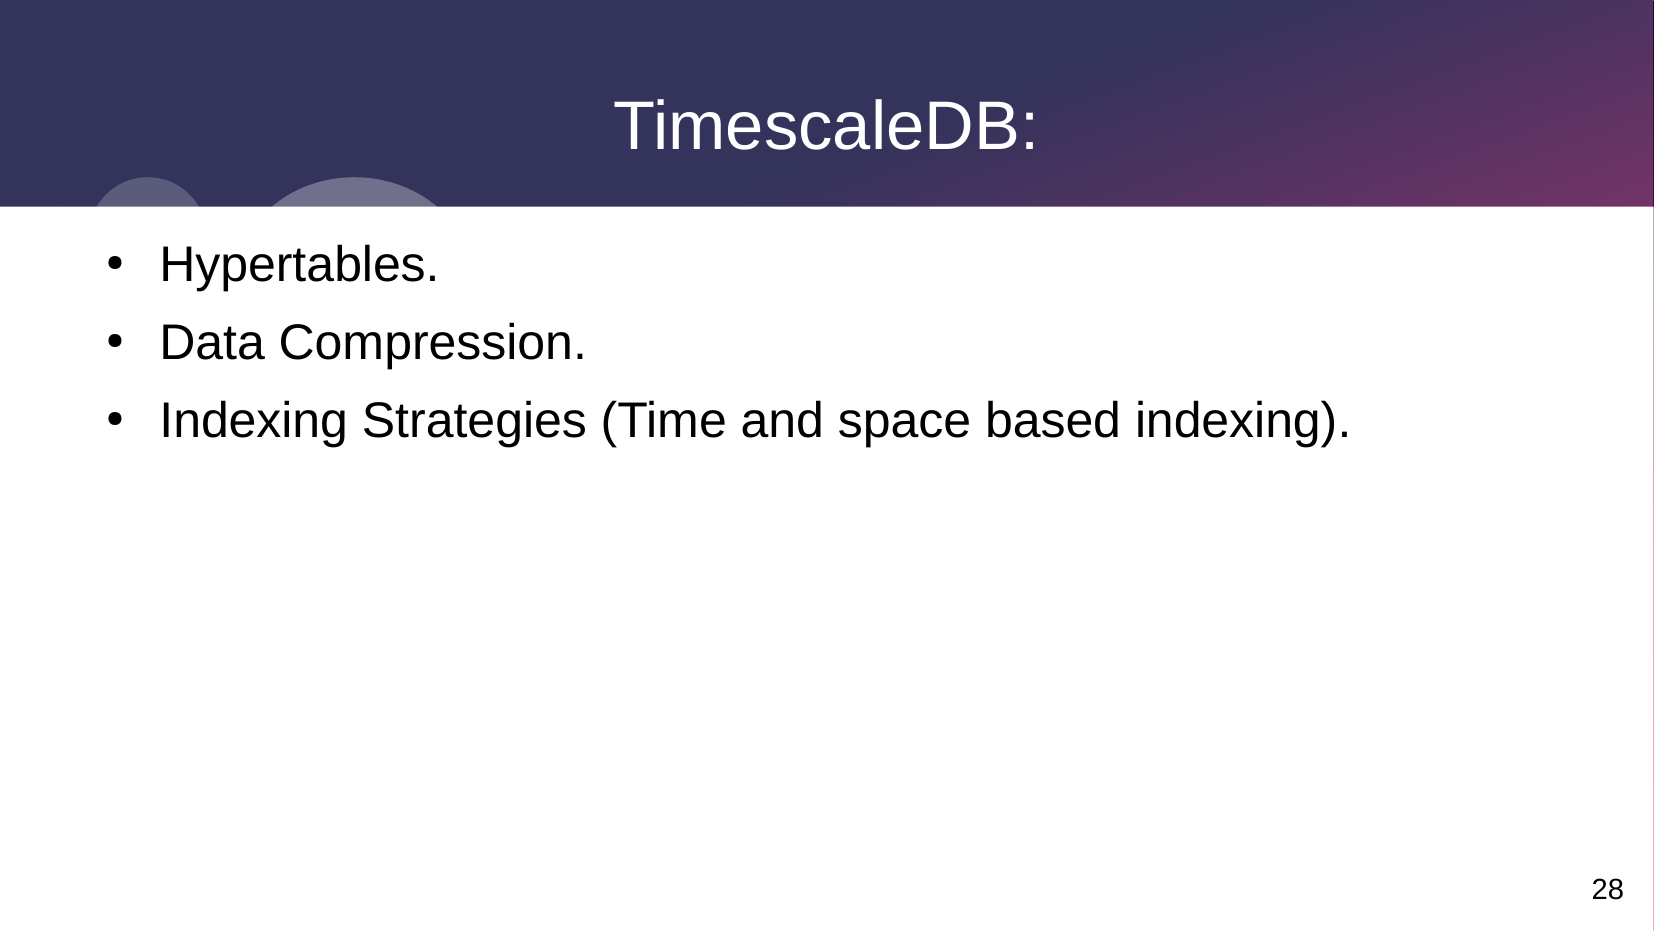

# TimescaleDB:
Hypertables.
Data Compression.
Indexing Strategies (Time and space based indexing).